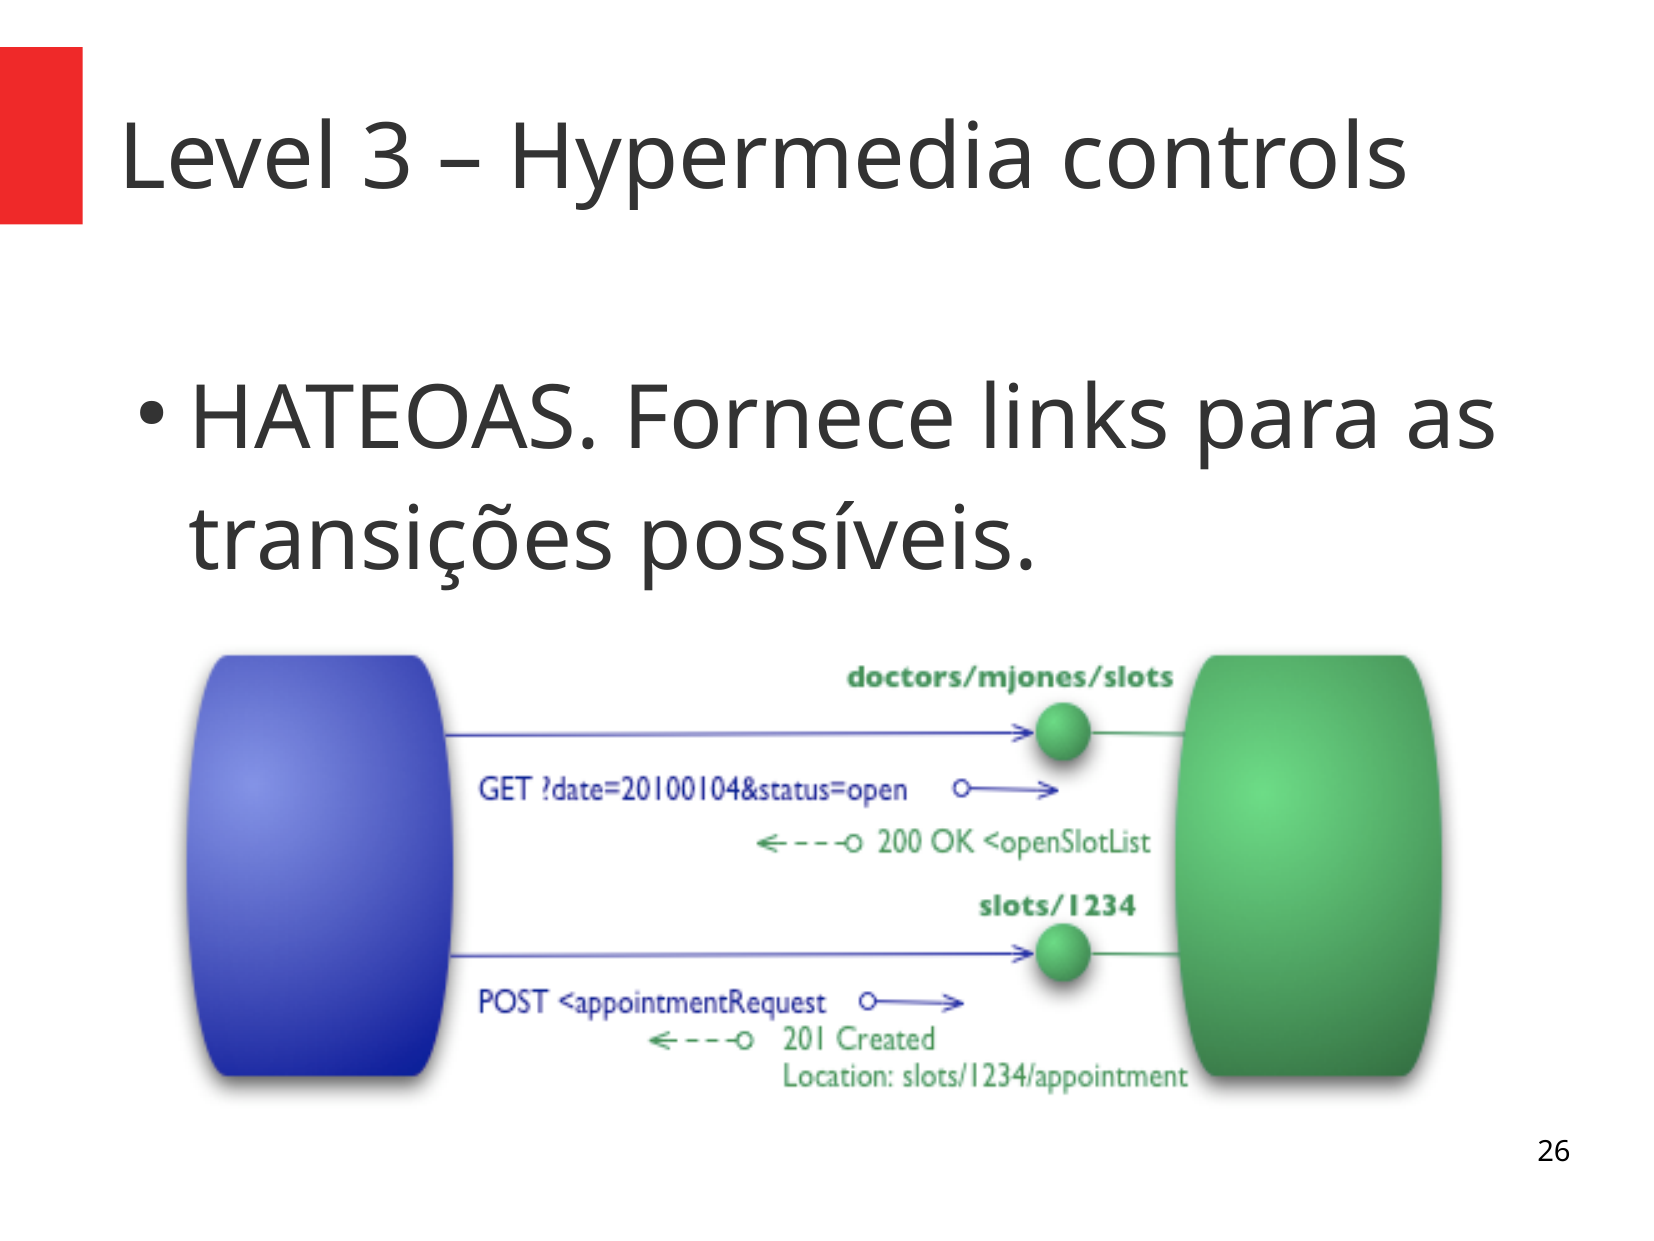

# Level 3 – Hypermedia controls
HATEOAS. Fornece links para as transições possíveis.
26